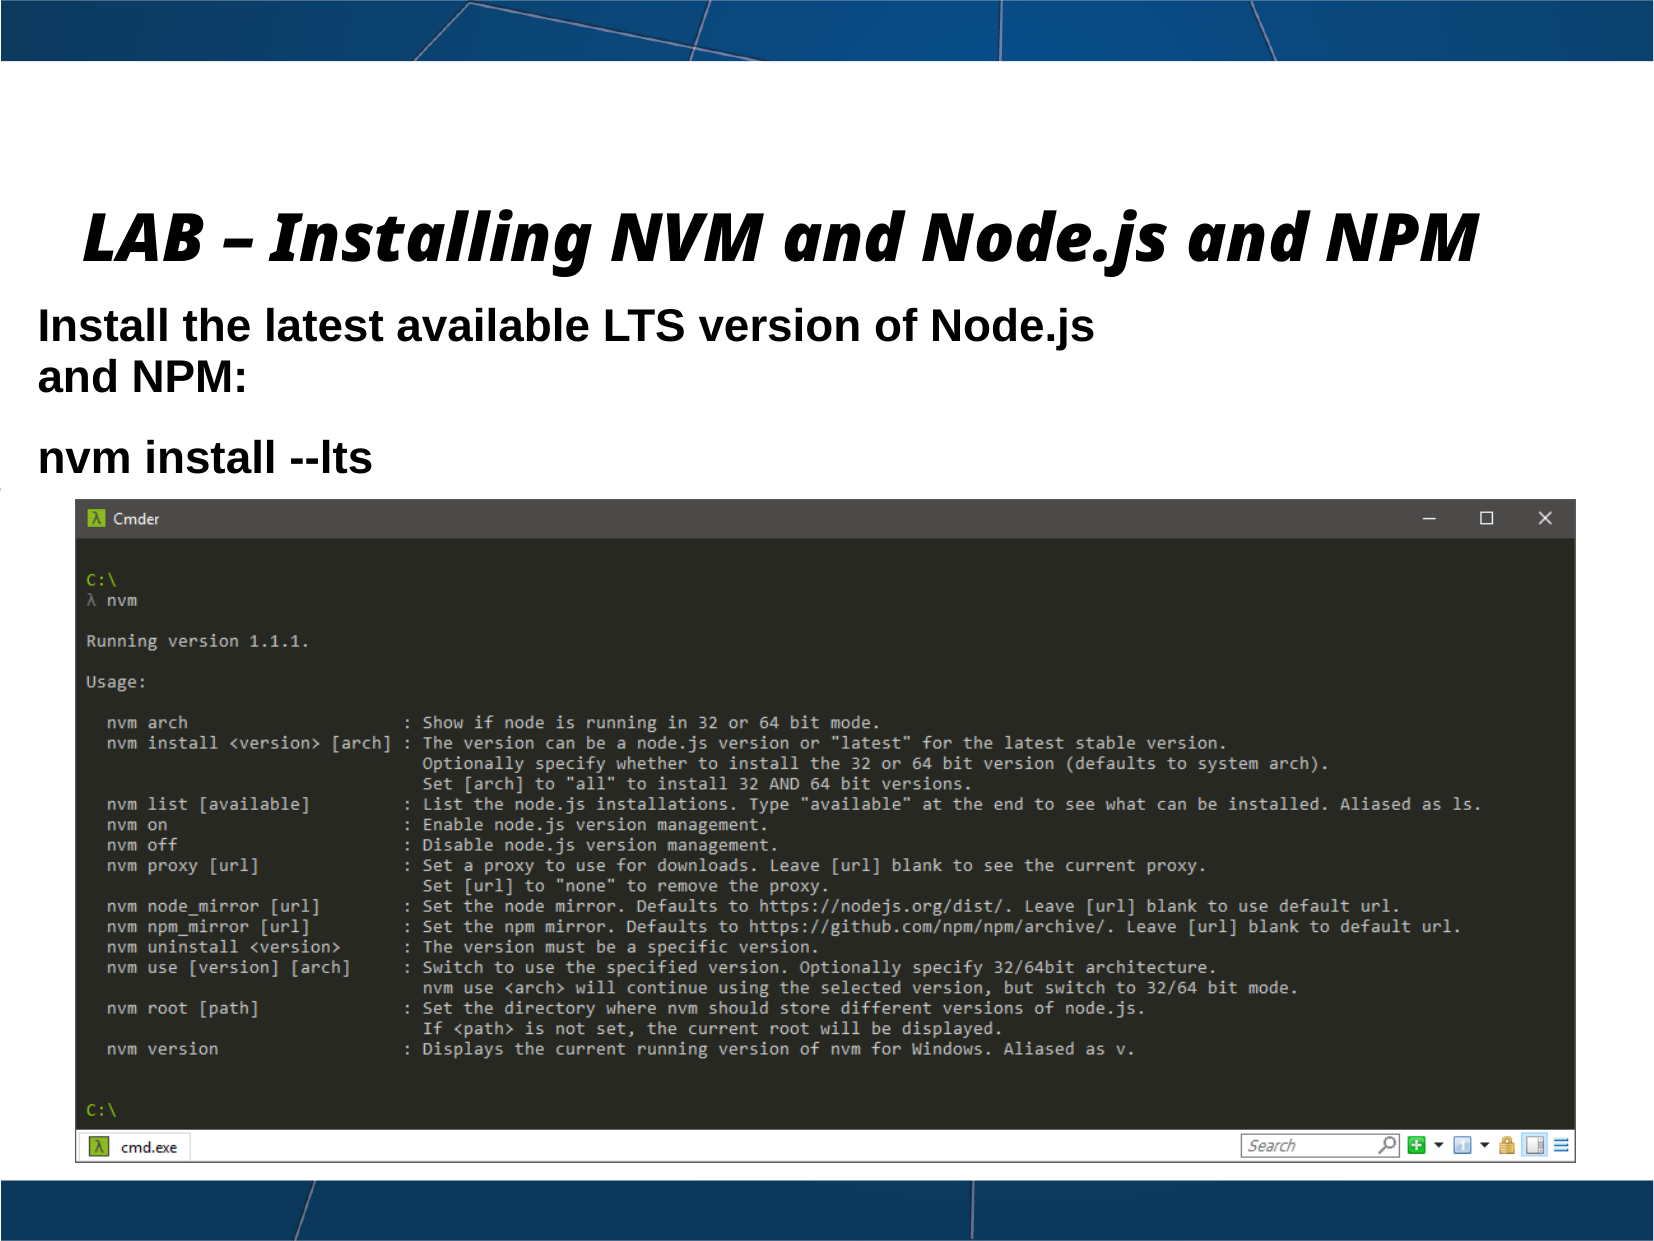

# LAB – Installing NVM and Node.js and NPM
Install the latest available LTS version of Node.js
and NPM:
nvm install --lts